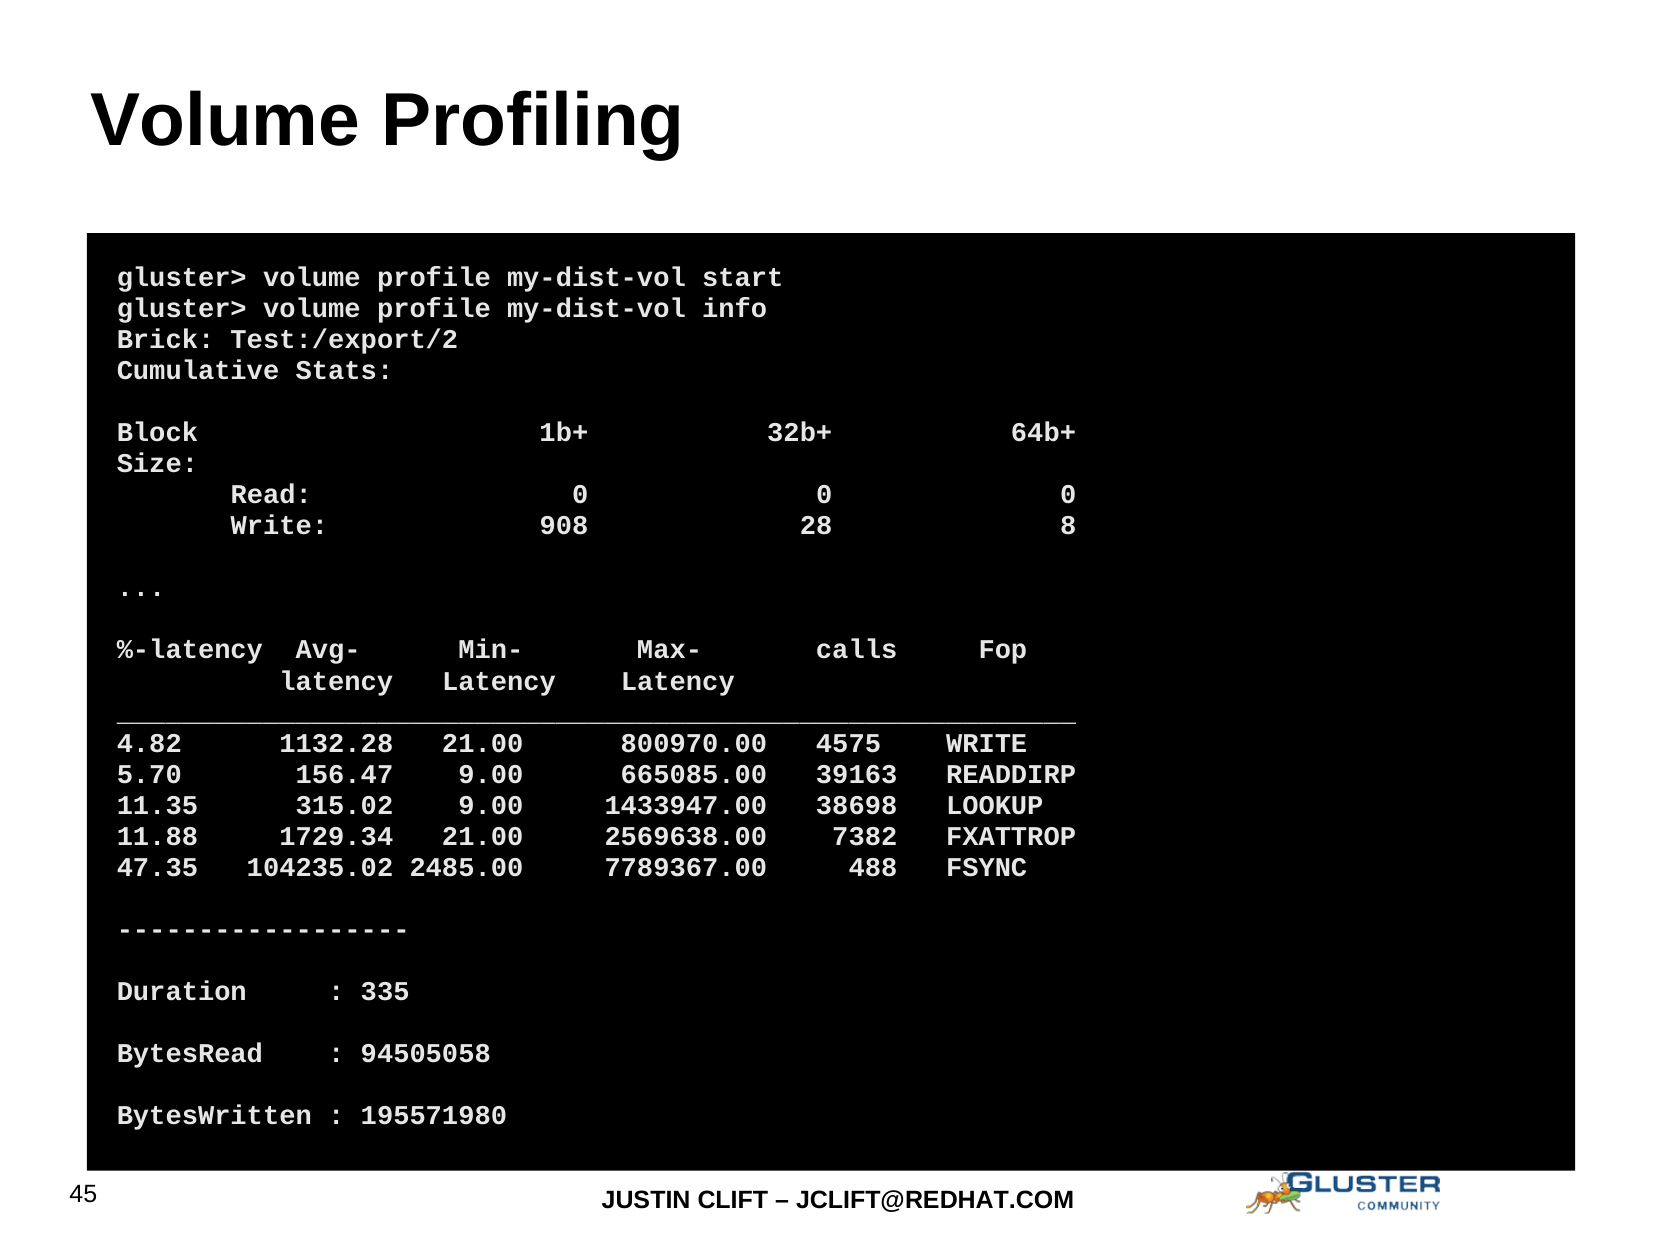

# Volume Profiling
gluster> volume set my-dist-vol auth.allow 192.168.1.*
gluster> volume set my-dist-vol auth.reject 10.*
gluster> volume profile my-dist-vol start
gluster> volume profile my-dist-vol info
Brick: Test:/export/2
Cumulative Stats:
Block 1b+ 32b+ 64b+
Size:
 Read: 0 0 0
 Write: 908 28 8
...
%-latency Avg- Min- Max- calls Fop
 latency Latency Latency
___________________________________________________________
4.82 1132.28 21.00 800970.00 4575 WRITE
5.70 156.47 9.00 665085.00 39163 READDIRP
11.35 315.02 9.00 1433947.00 38698 LOOKUP
11.88 1729.34 21.00 2569638.00 7382 FXATTROP
47.35 104235.02 2485.00 7789367.00 488 FSYNC
------------------
Duration : 335
BytesRead : 94505058
BytesWritten : 195571980